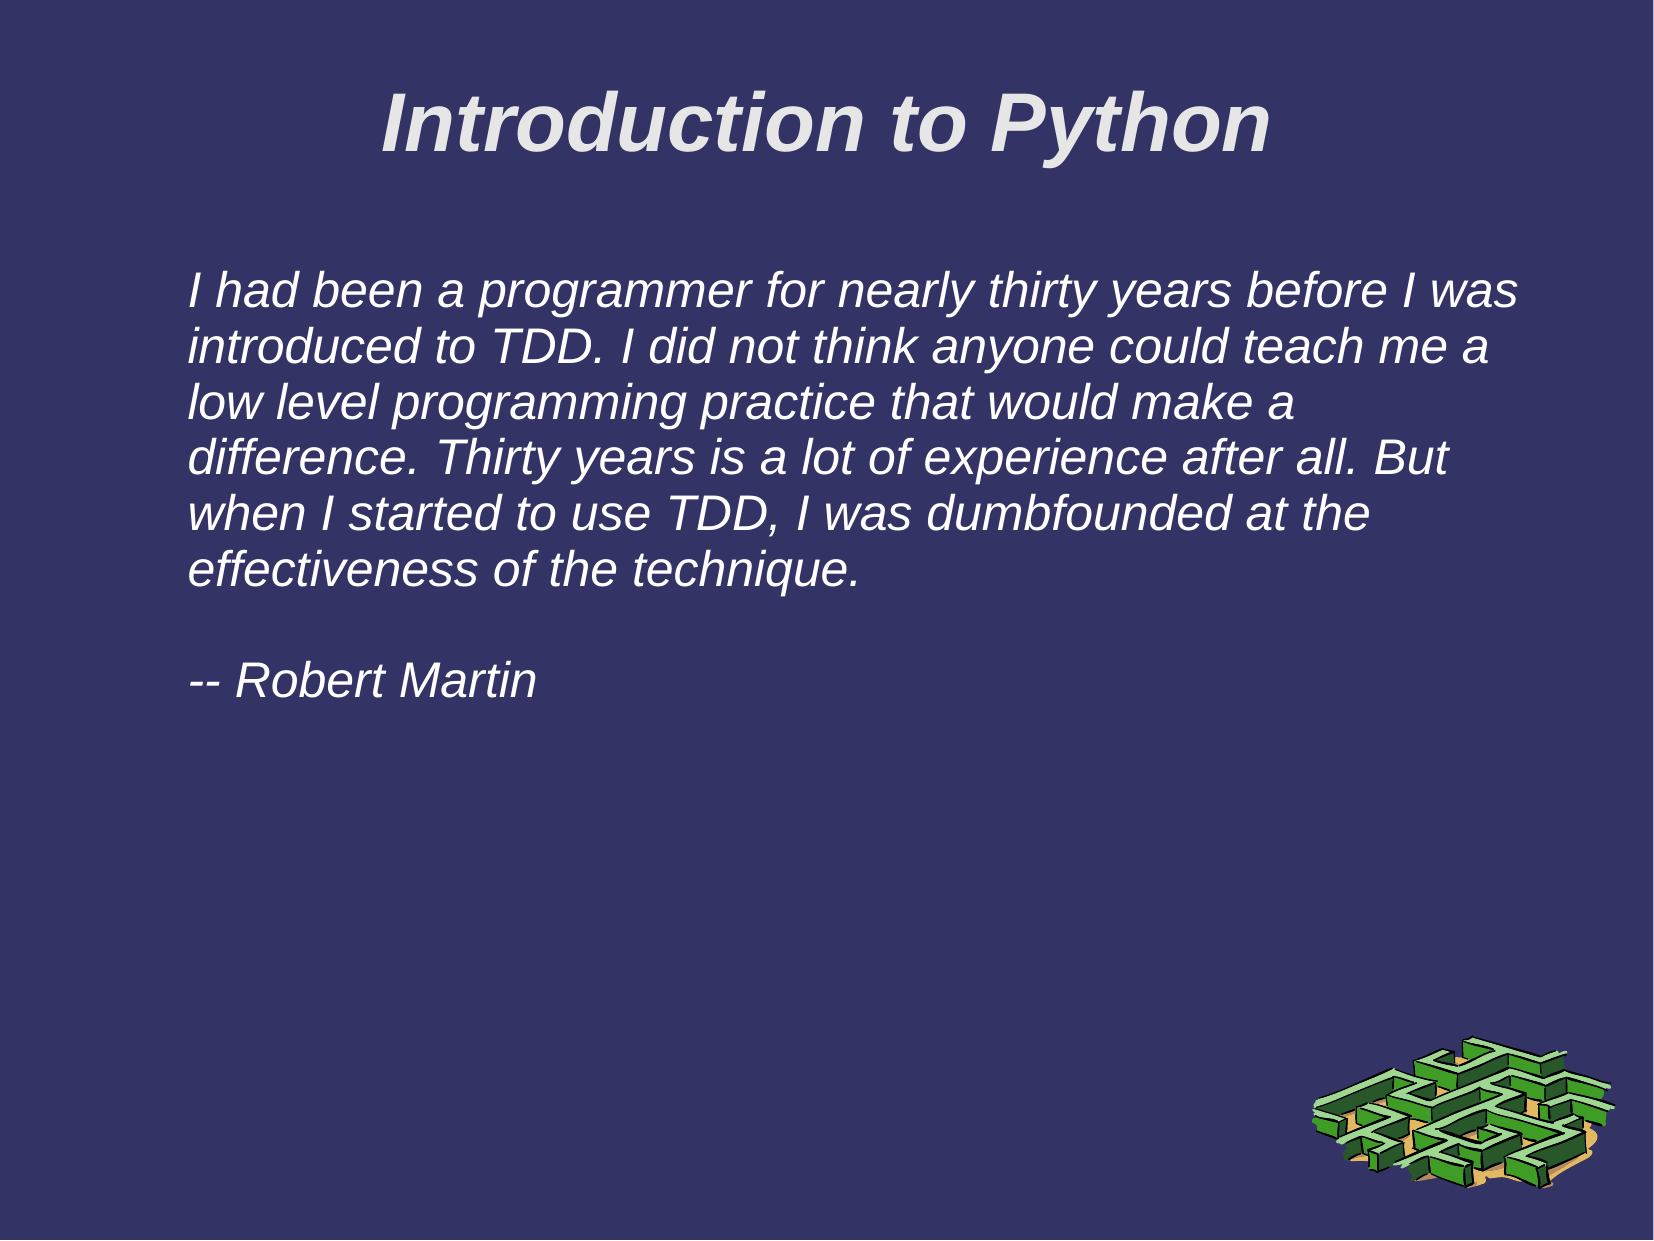

# Introduction to Python
I had been a programmer for nearly thirty years before I was introduced to TDD. I did not think anyone could teach me a low level programming practice that would make a difference. Thirty years is a lot of experience after all. But when I started to use TDD, I was dumbfounded at the effectiveness of the technique.
-- Robert Martin